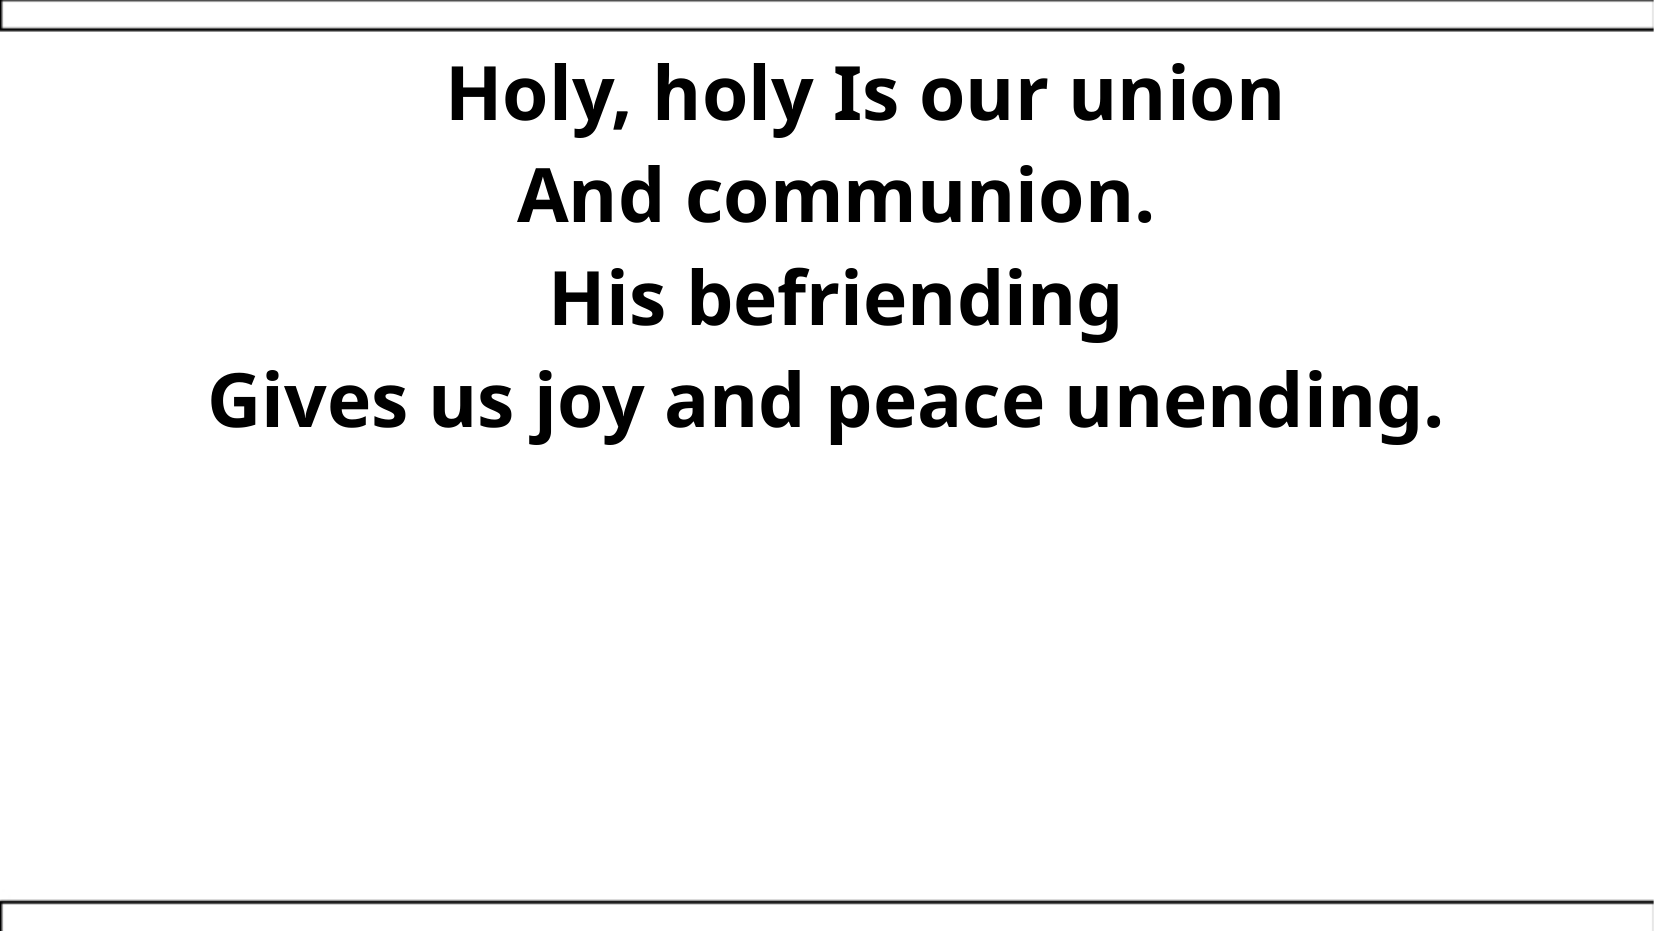

Holy, holy Is our union
And communion.
His befriending
Gives us joy and peace unending.